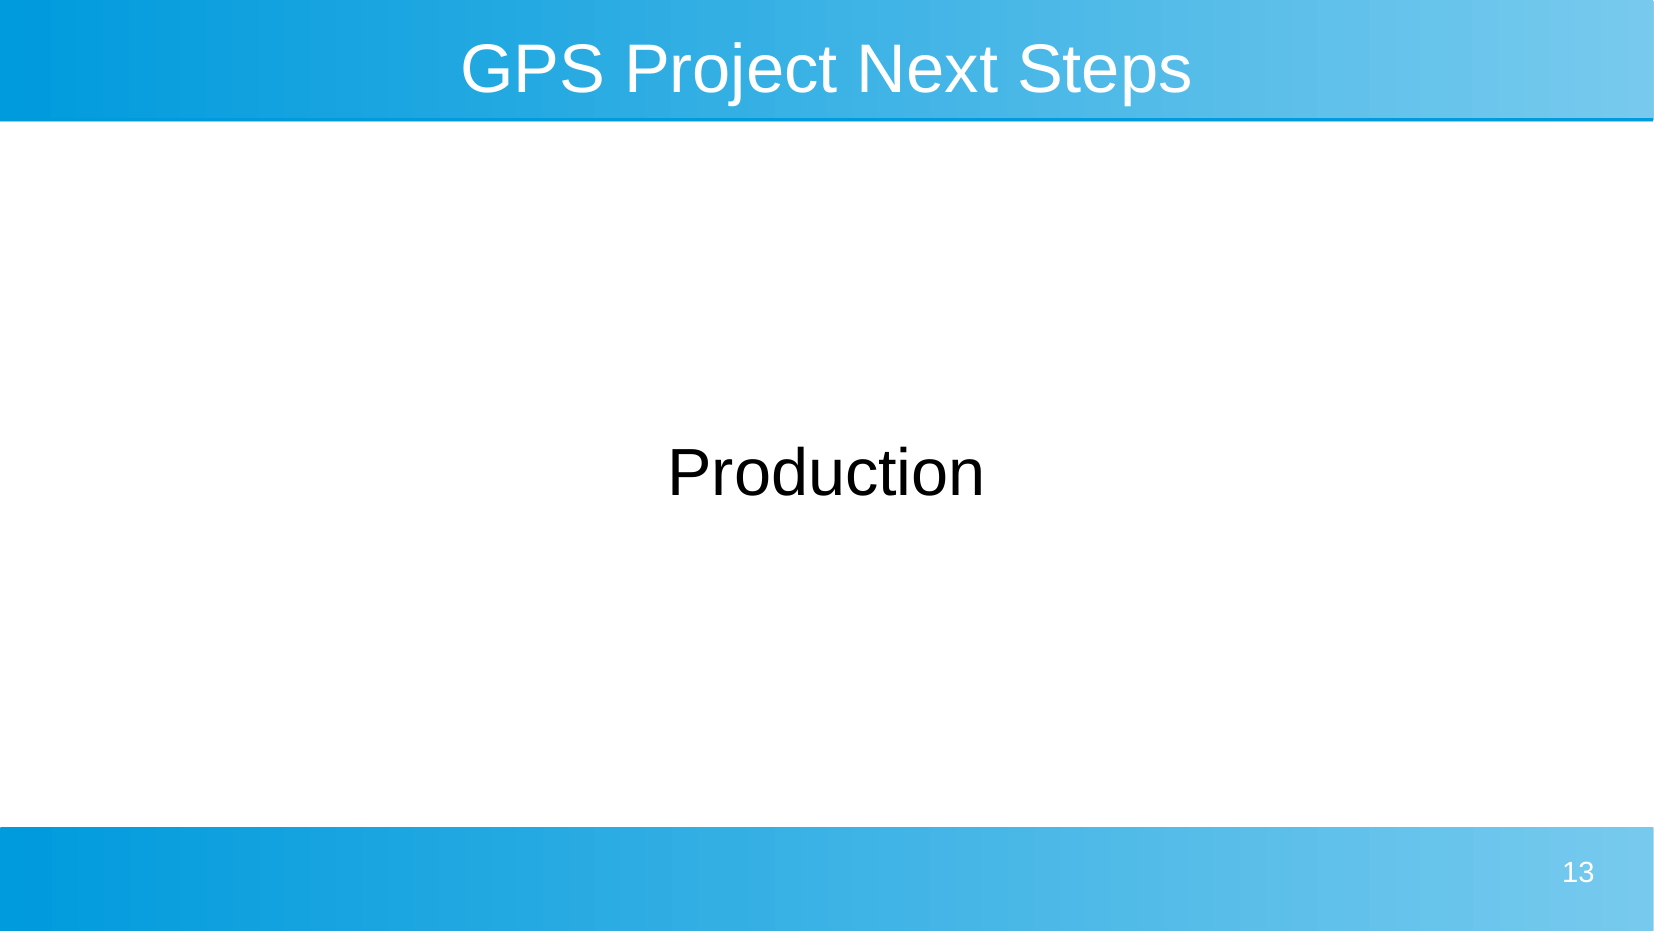

# GPS Project Next Steps
Production
13